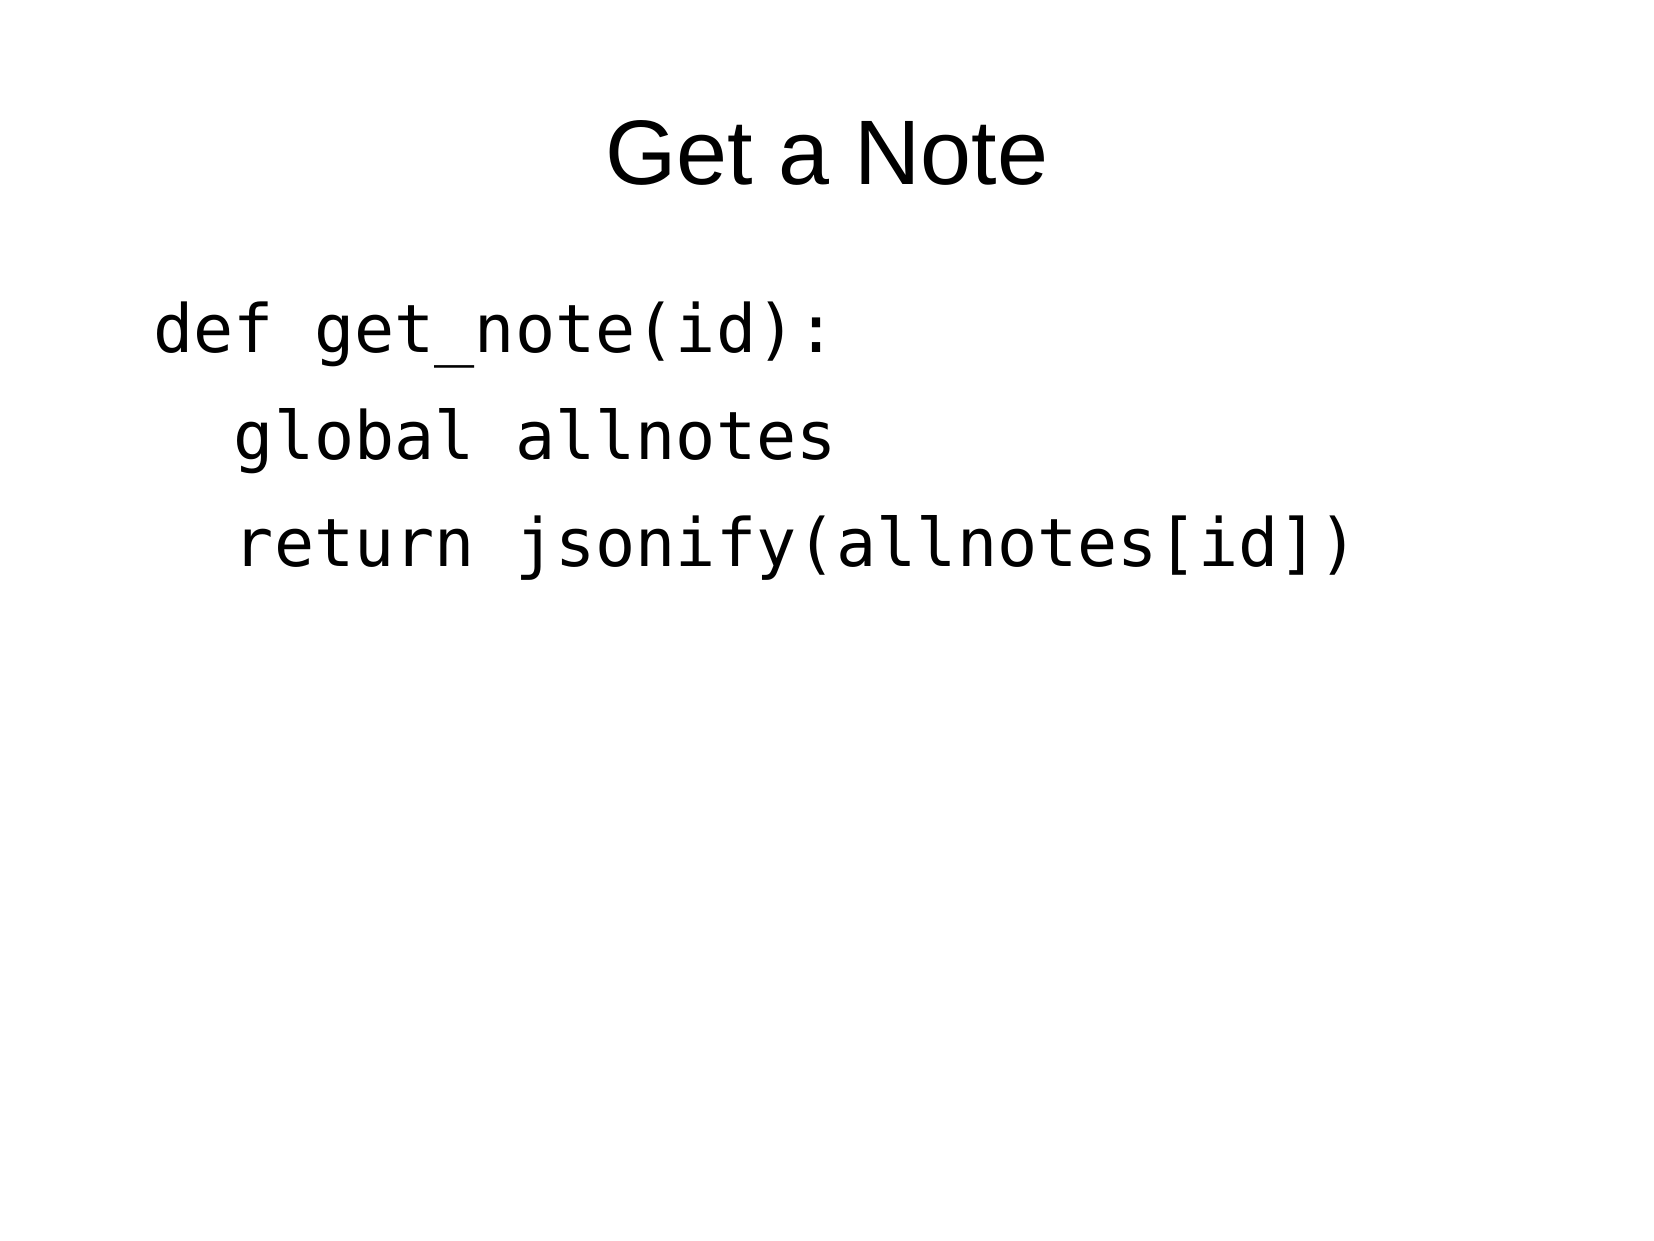

# Get a Note
def get_note(id):
 global allnotes
 return jsonify(allnotes[id])